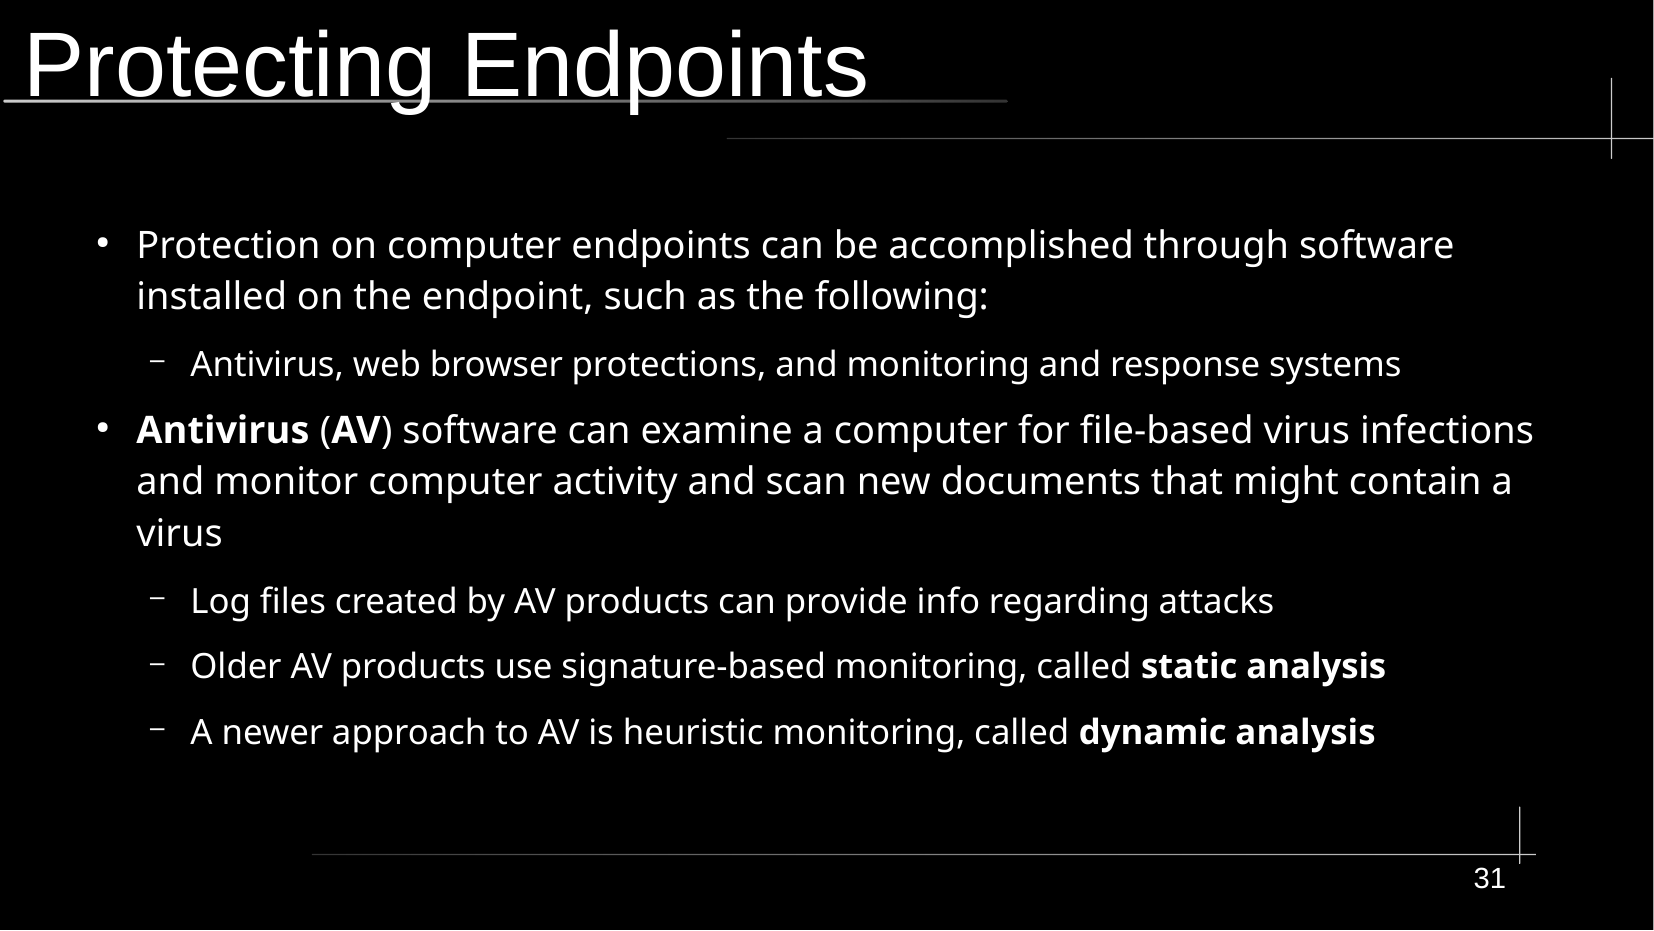

# Protecting Endpoints
Protection on computer endpoints can be accomplished through software installed on the endpoint, such as the following:
Antivirus, web browser protections, and monitoring and response systems
Antivirus (AV) software can examine a computer for file-based virus infections and monitor computer activity and scan new documents that might contain a virus
Log files created by AV products can provide info regarding attacks
Older AV products use signature-based monitoring, called static analysis
A newer approach to AV is heuristic monitoring, called dynamic analysis
31